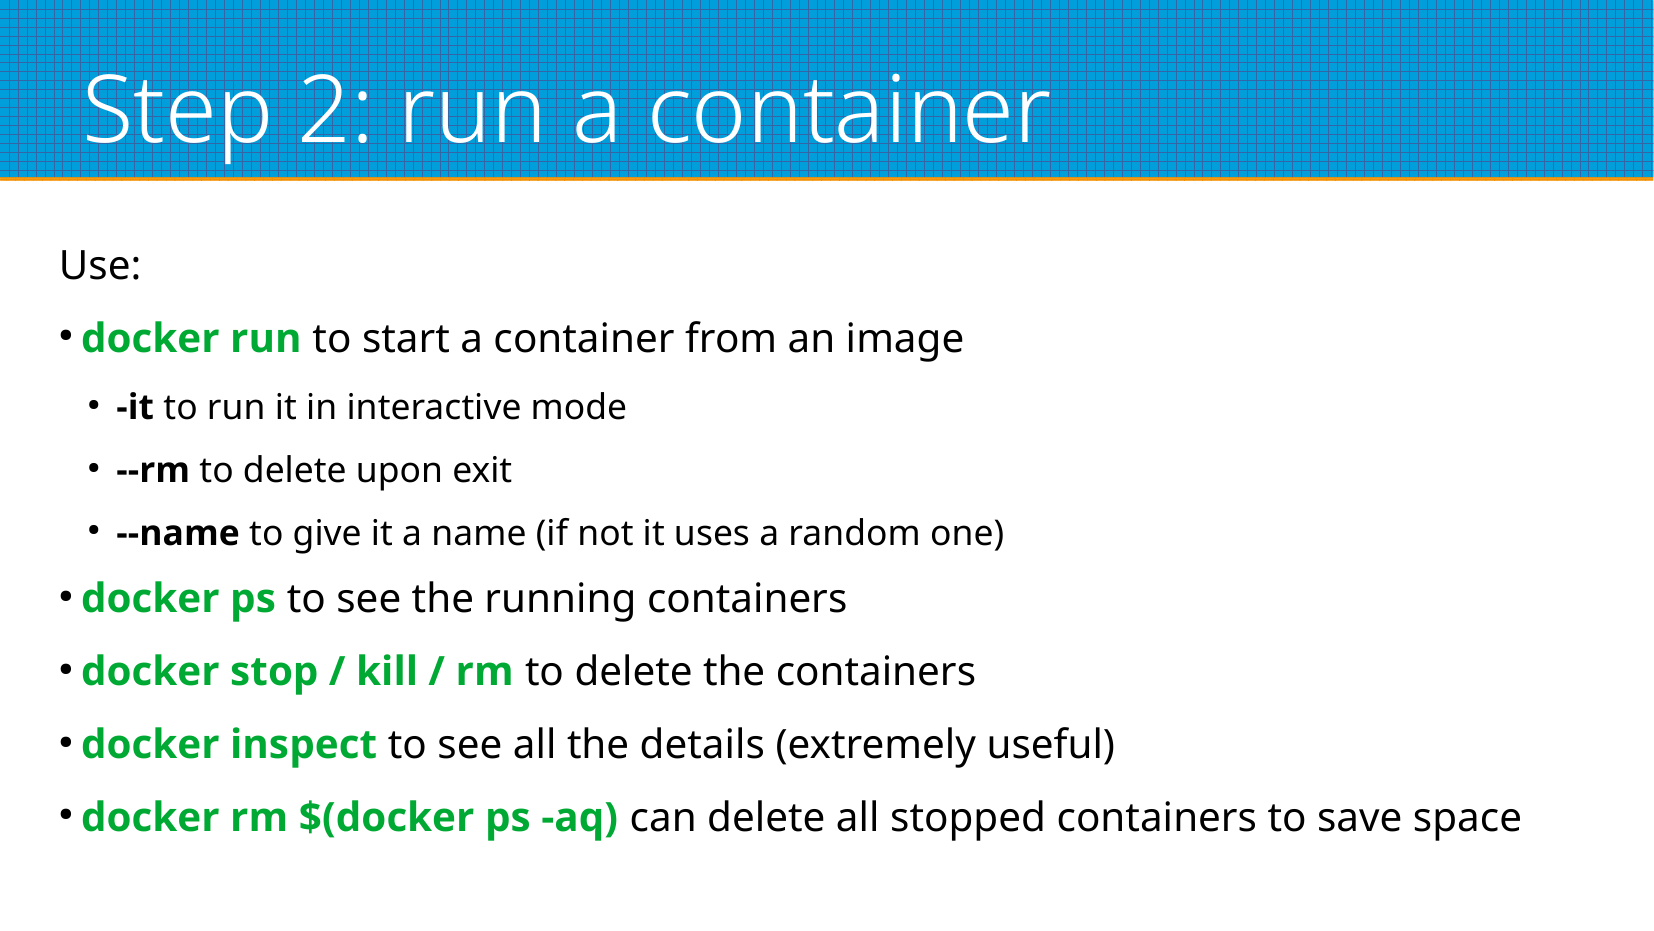

# Step 2: run a container
Use:
 docker run to start a container from an image
-it to run it in interactive mode
--rm to delete upon exit
--name to give it a name (if not it uses a random one)
 docker ps to see the running containers
 docker stop / kill / rm to delete the containers
 docker inspect to see all the details (extremely useful)
 docker rm $(docker ps -aq) can delete all stopped containers to save space